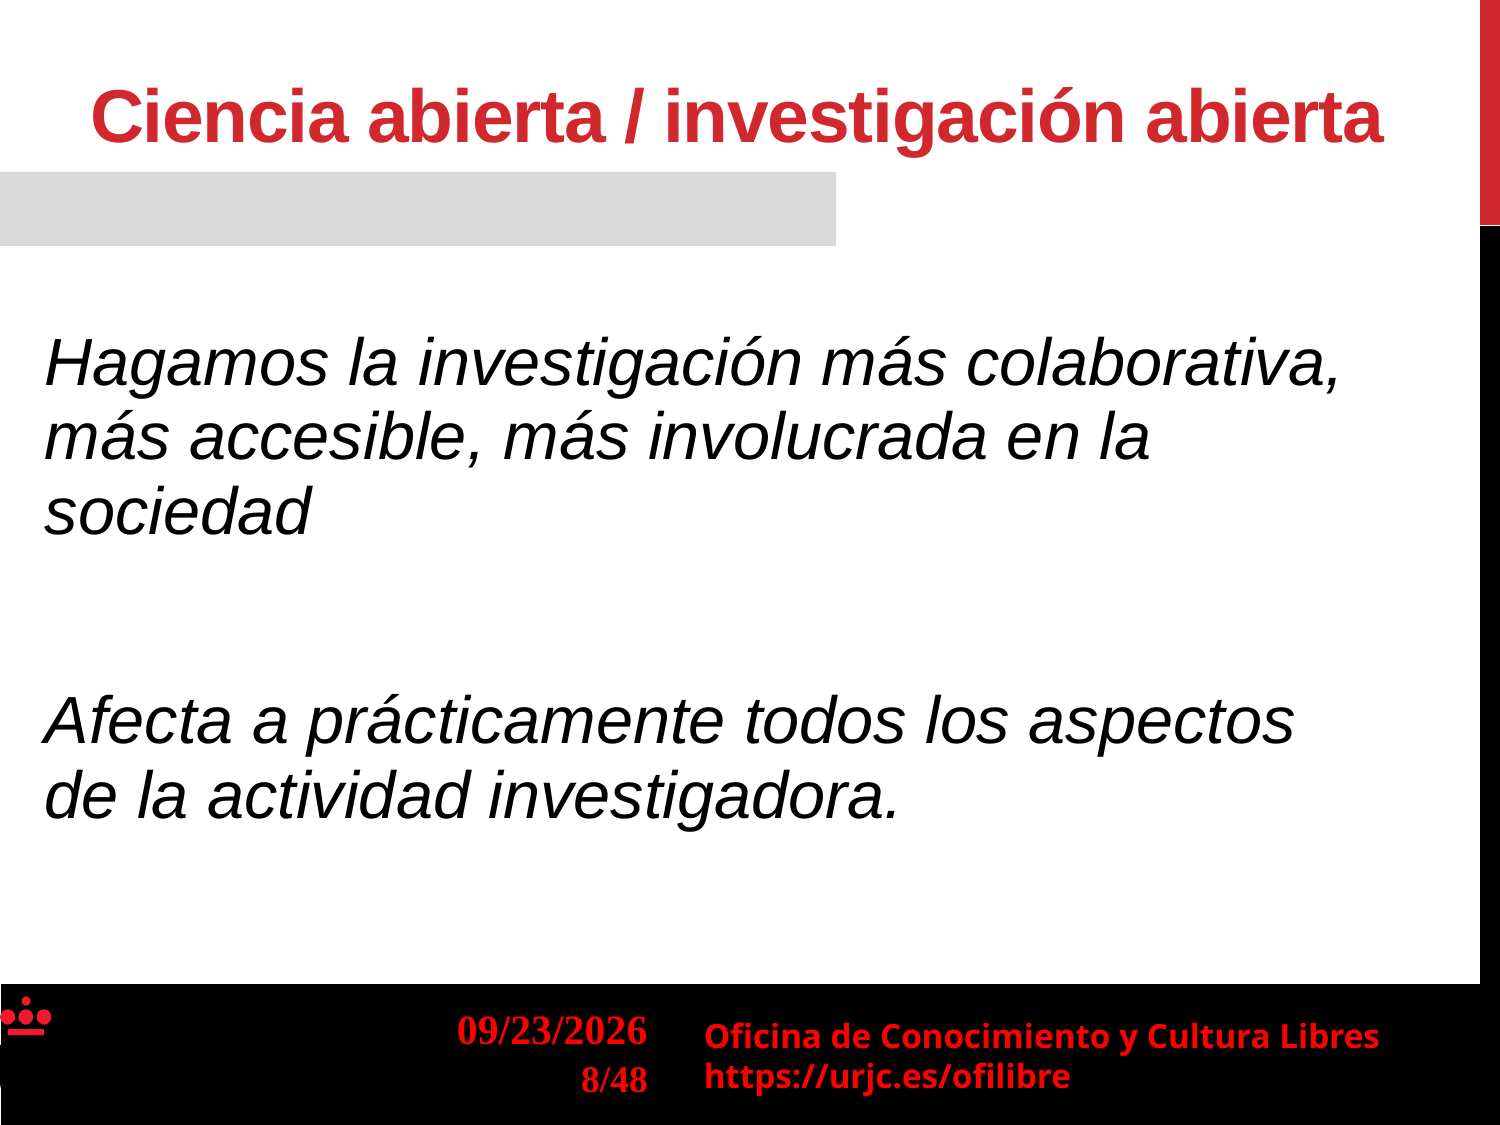

#
	Ciencia abierta / investigación abierta
Hagamos la investigación más colaborativa, más accesible, más involucrada en la sociedad
Afecta a prácticamente todos los aspectos de la actividad investigadora.